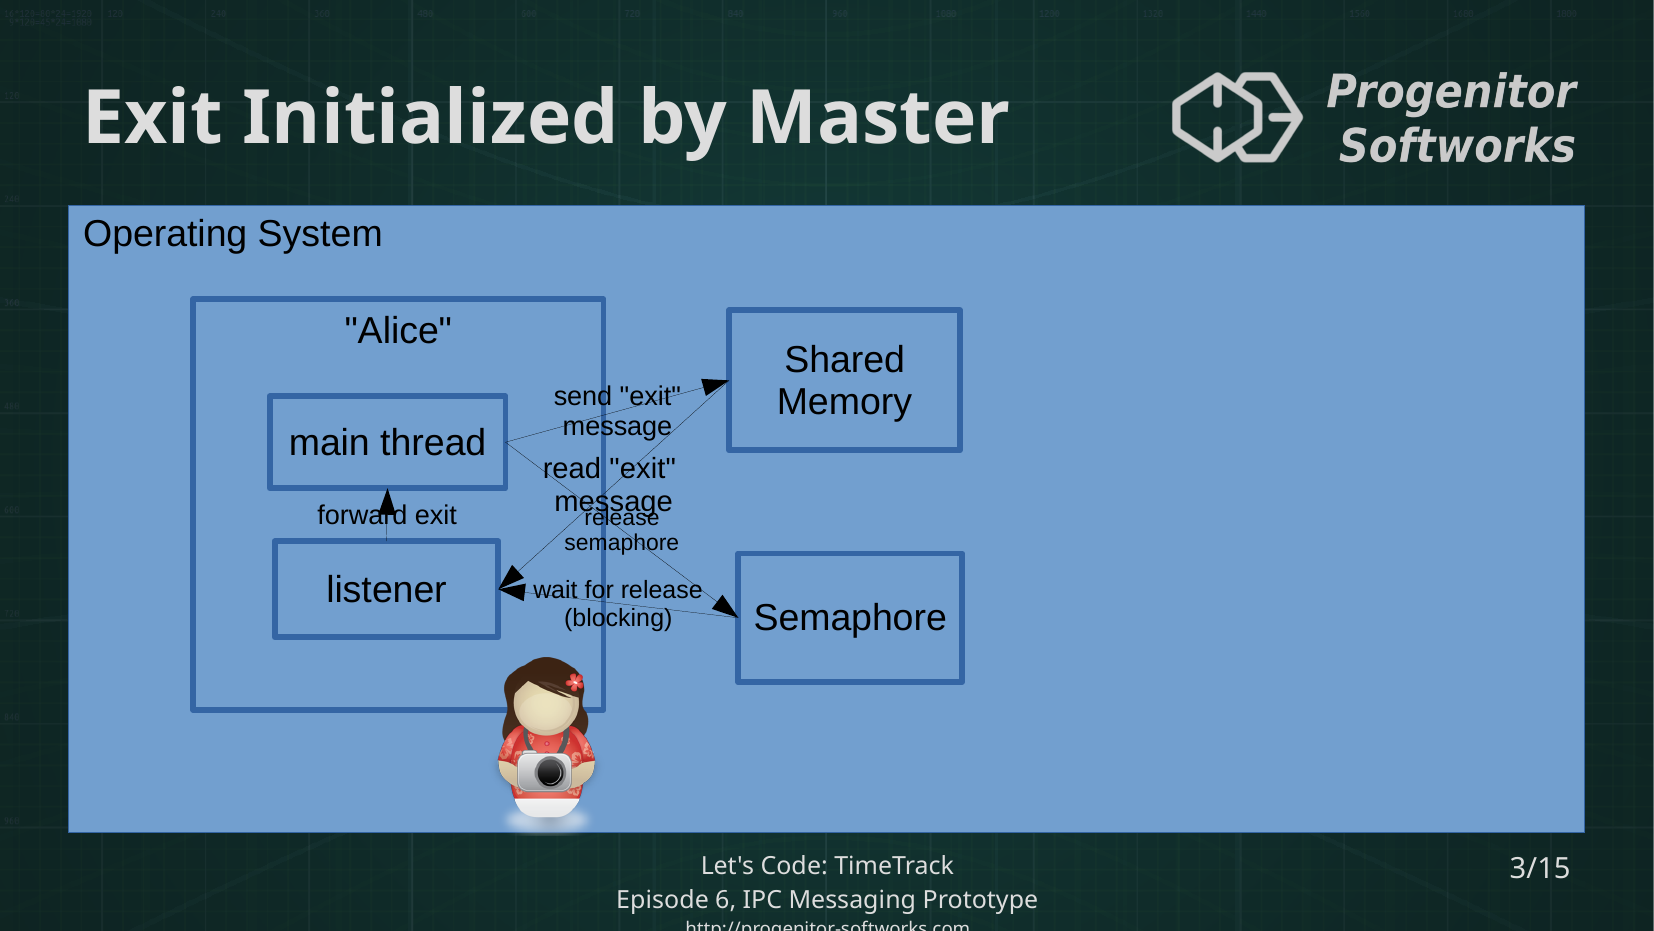

# Exit Initialized by Master
Operating System
"Alice"
Shared
Memory
main thread
listener
Semaphore
3